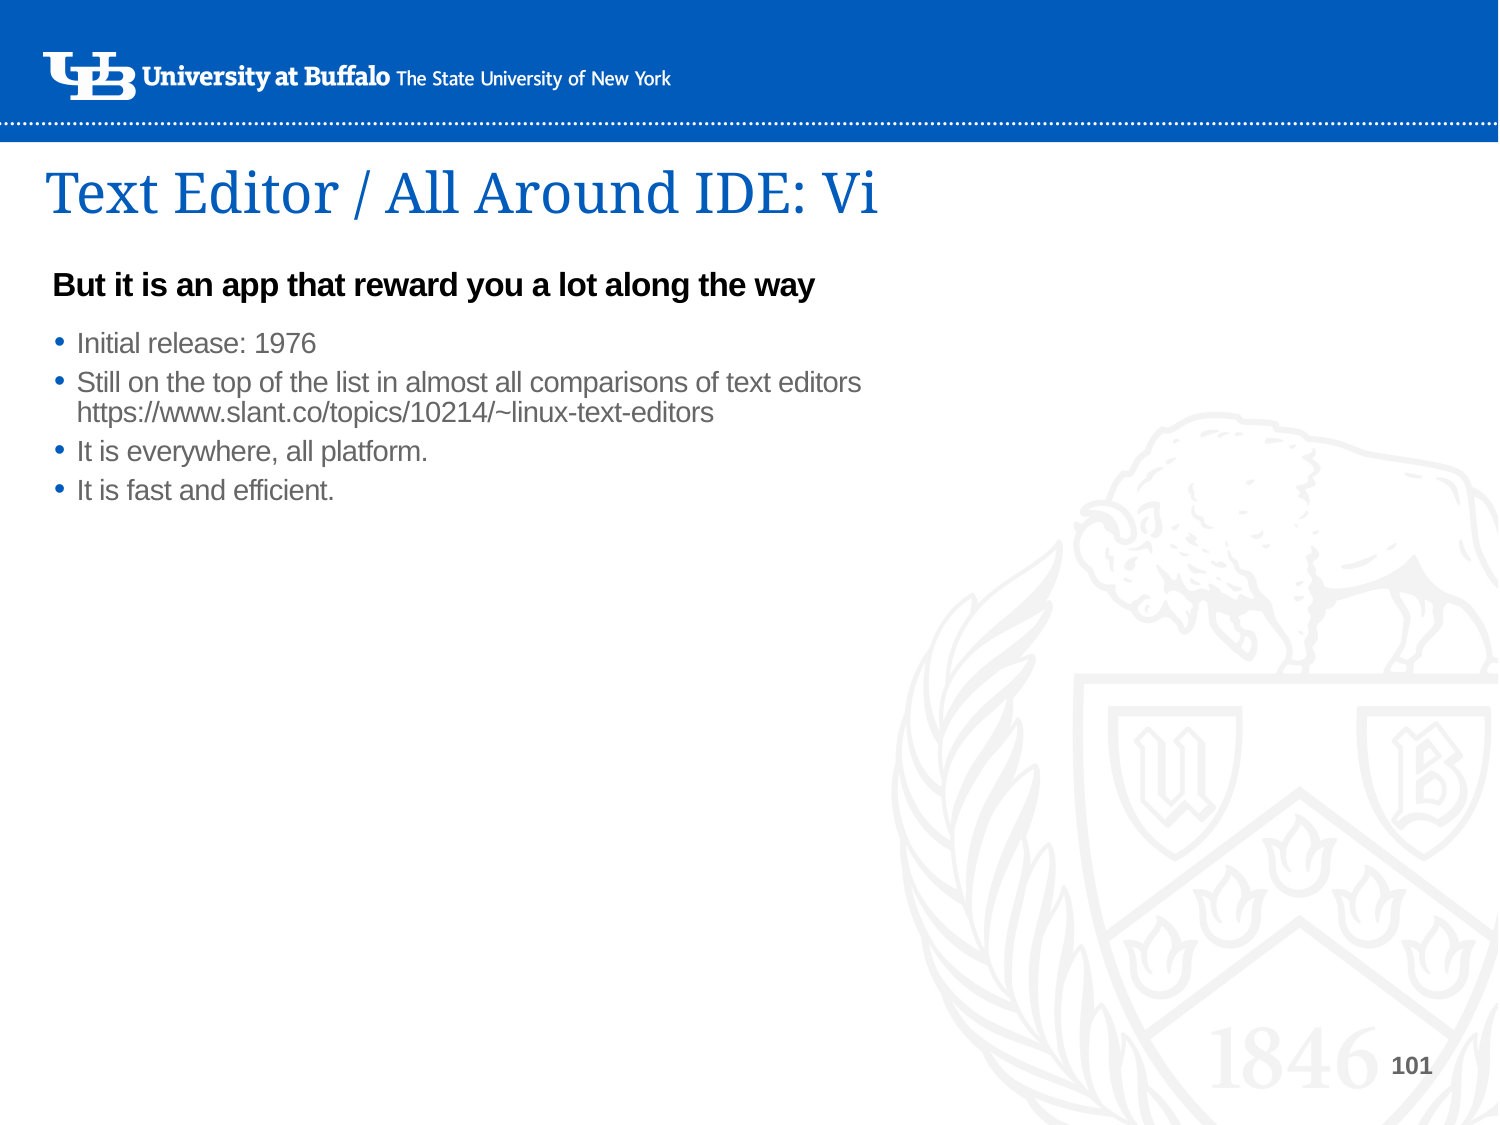

# Text Editor / All Around IDE: Vi
But it is an app that reward you a lot along the way
Initial release: 1976
Still on the top of the list in almost all comparisons of text editorshttps://www.slant.co/topics/10214/~linux-text-editors
It is everywhere, all platform.
It is fast and efficient.